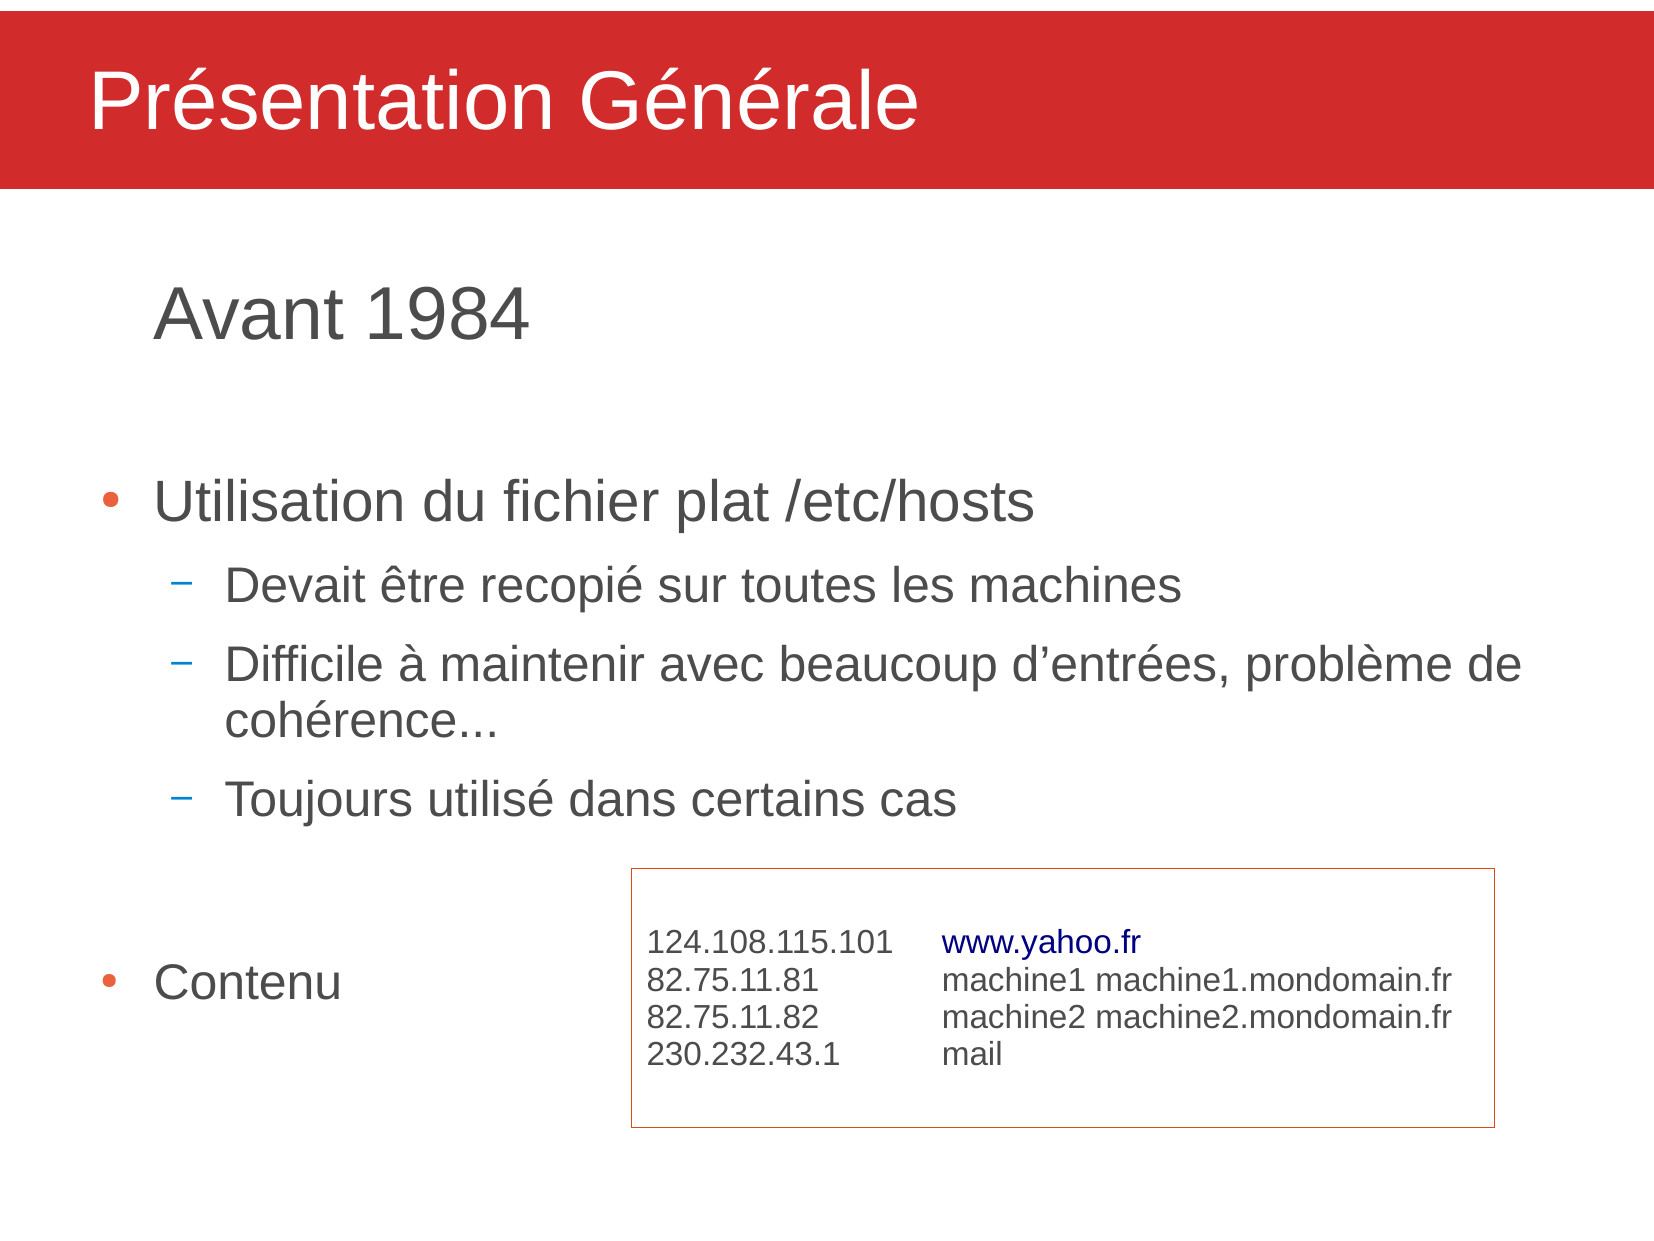

# Présentation Générale
Avant 1984
Utilisation du fichier plat /etc/hosts
Devait être recopié sur toutes les machines
Difficile à maintenir avec beaucoup d’entrées, problème de cohérence...
Toujours utilisé dans certains cas
Contenu
124.108.115.101	www.yahoo.fr
82.75.11.81		machine1 machine1.mondomain.fr
82.75.11.82		machine2 machine2.mondomain.fr
230.232.43.1 		mail